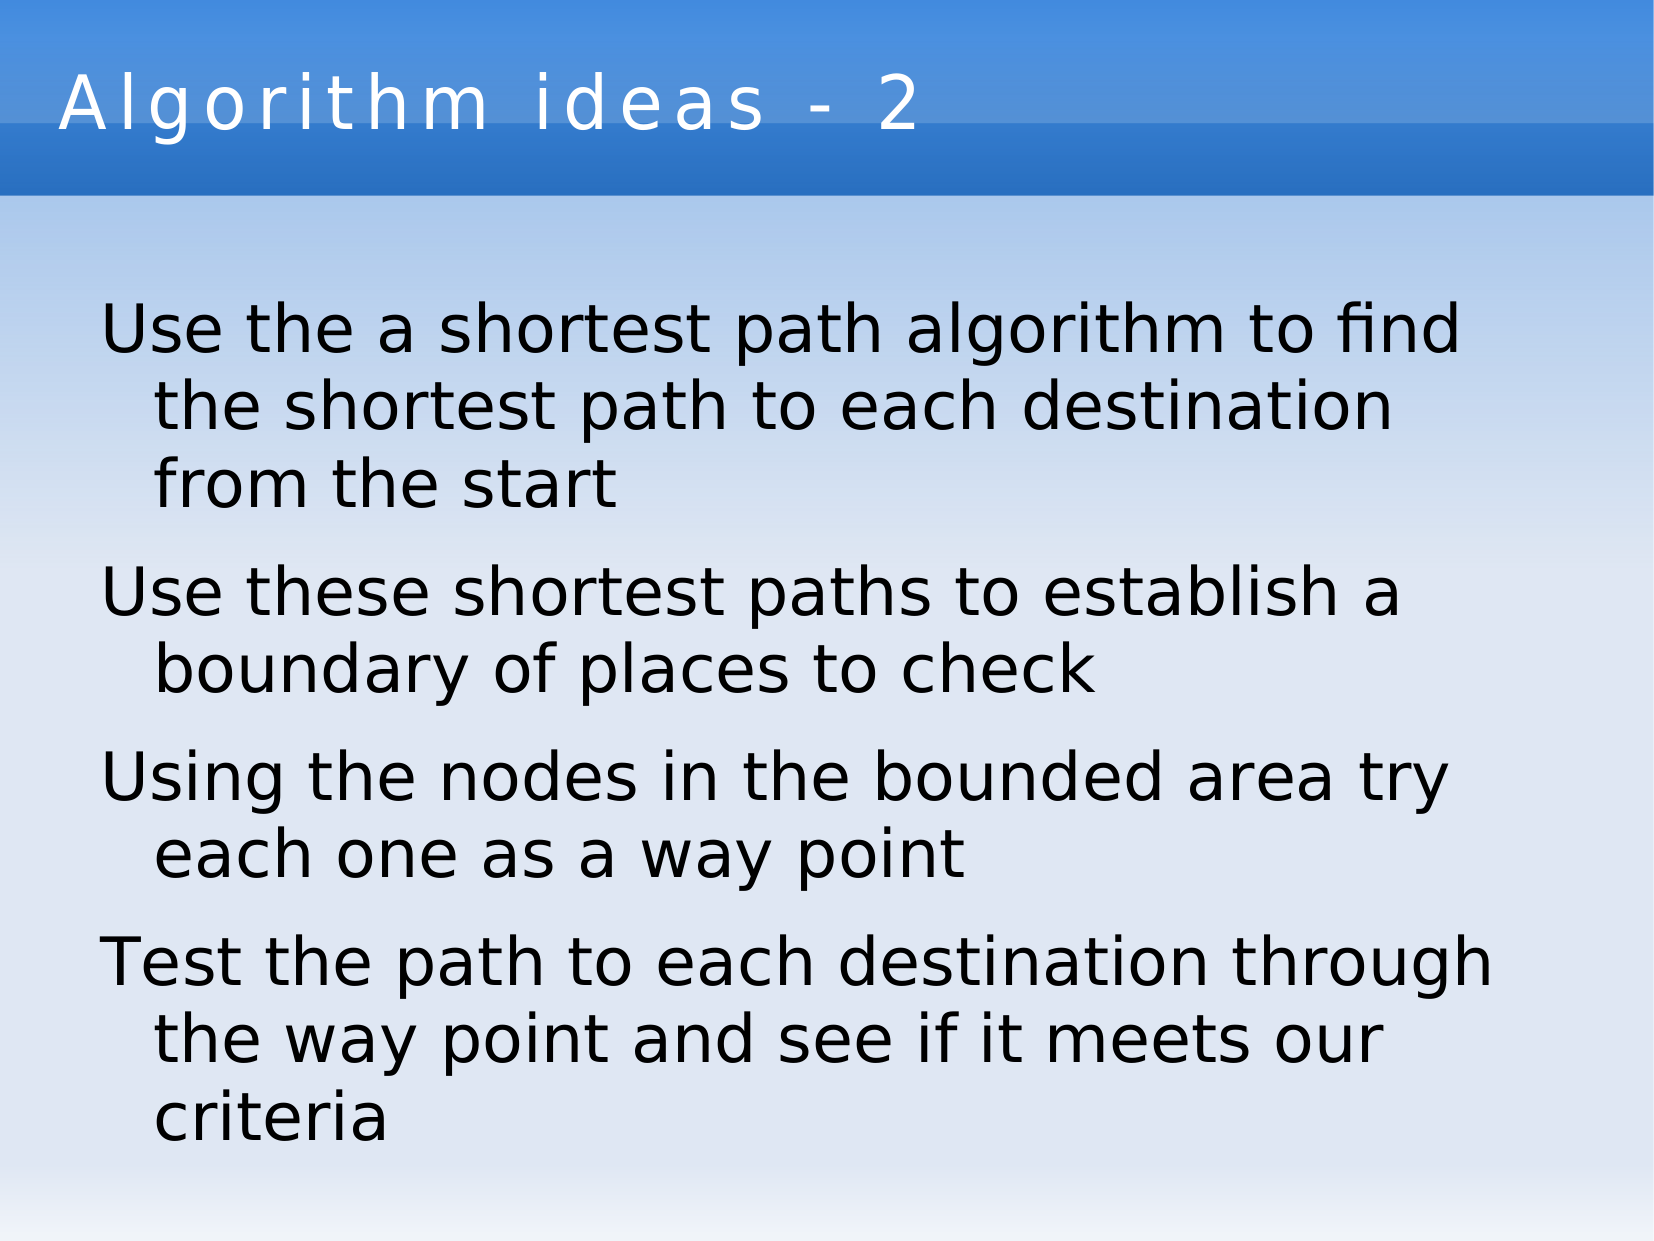

# Algorithm ideas - 2
Use the a shortest path algorithm to find the shortest path to each destination from the start
Use these shortest paths to establish a boundary of places to check
Using the nodes in the bounded area try each one as a way point
Test the path to each destination through the way point and see if it meets our criteria